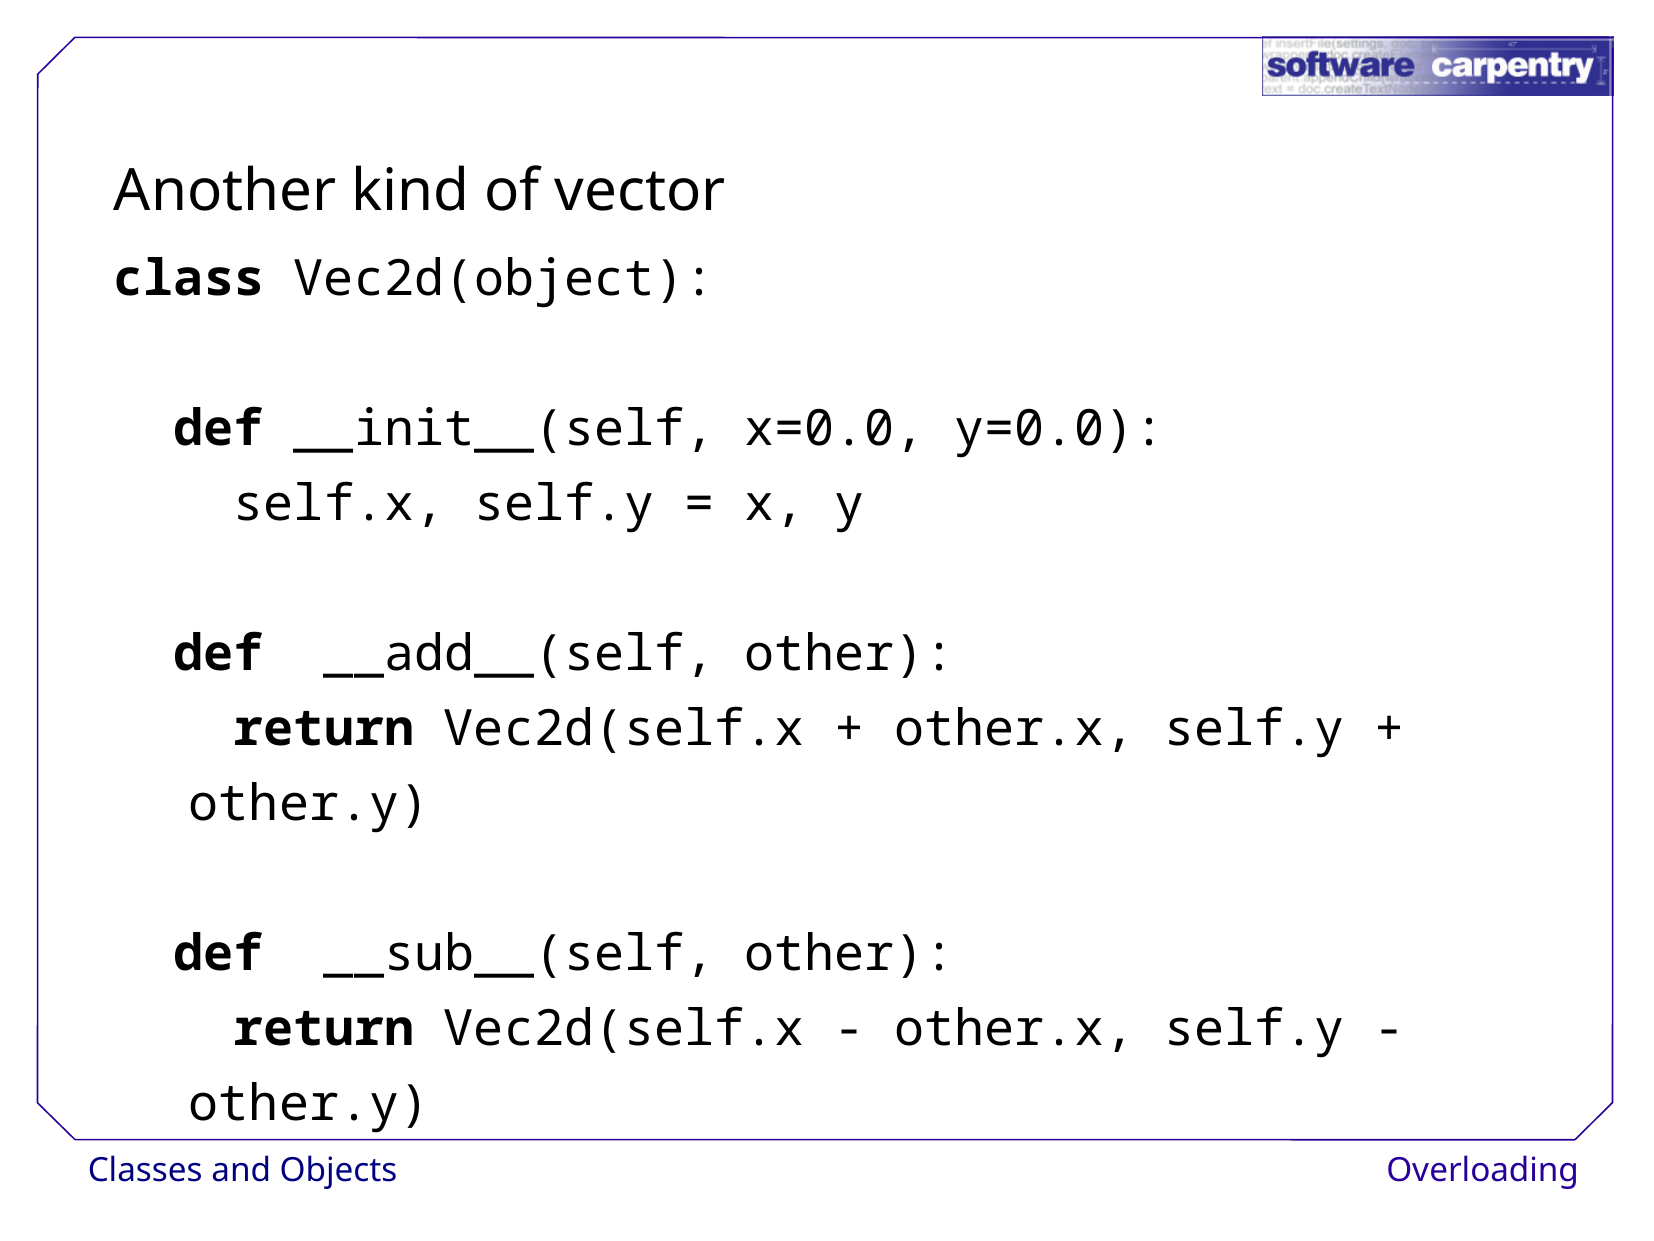

Another kind of vector
class Vec2d(object):
 def __init__(self, x=0.0, y=0.0):
 self.x, self.y = x, y
 def __add__(self, other):
 return Vec2d(self.x + other.x, self.y + other.y)
 def __sub__(self, other):
 return Vec2d(self.x - other.x, self.y - other.y)